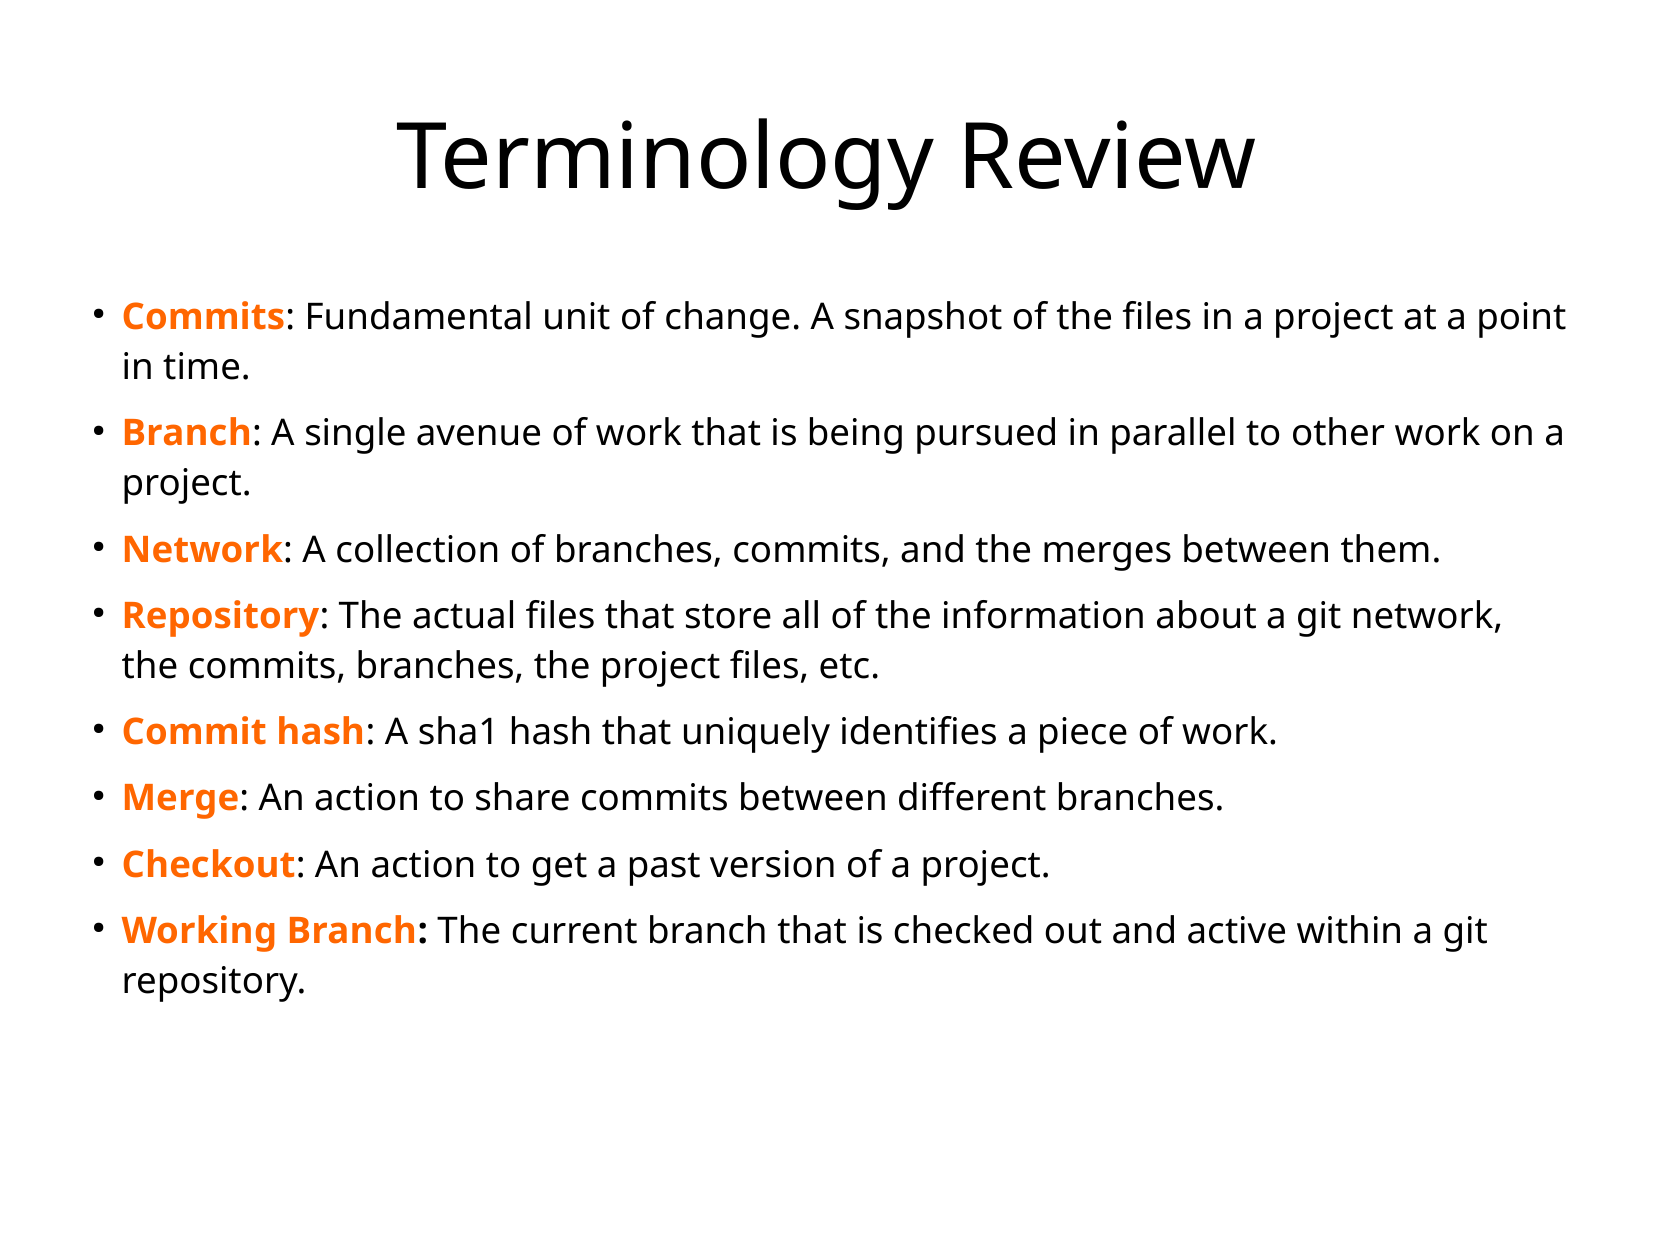

# Terminology Review
Commits: Fundamental unit of change. A snapshot of the files in a project at a point in time.
Branch: A single avenue of work that is being pursued in parallel to other work on a project.
Network: A collection of branches, commits, and the merges between them.
Repository: The actual files that store all of the information about a git network, the commits, branches, the project files, etc.
Commit hash: A sha1 hash that uniquely identifies a piece of work.
Merge: An action to share commits between different branches.
Checkout: An action to get a past version of a project.
Working Branch: The current branch that is checked out and active within a git repository.